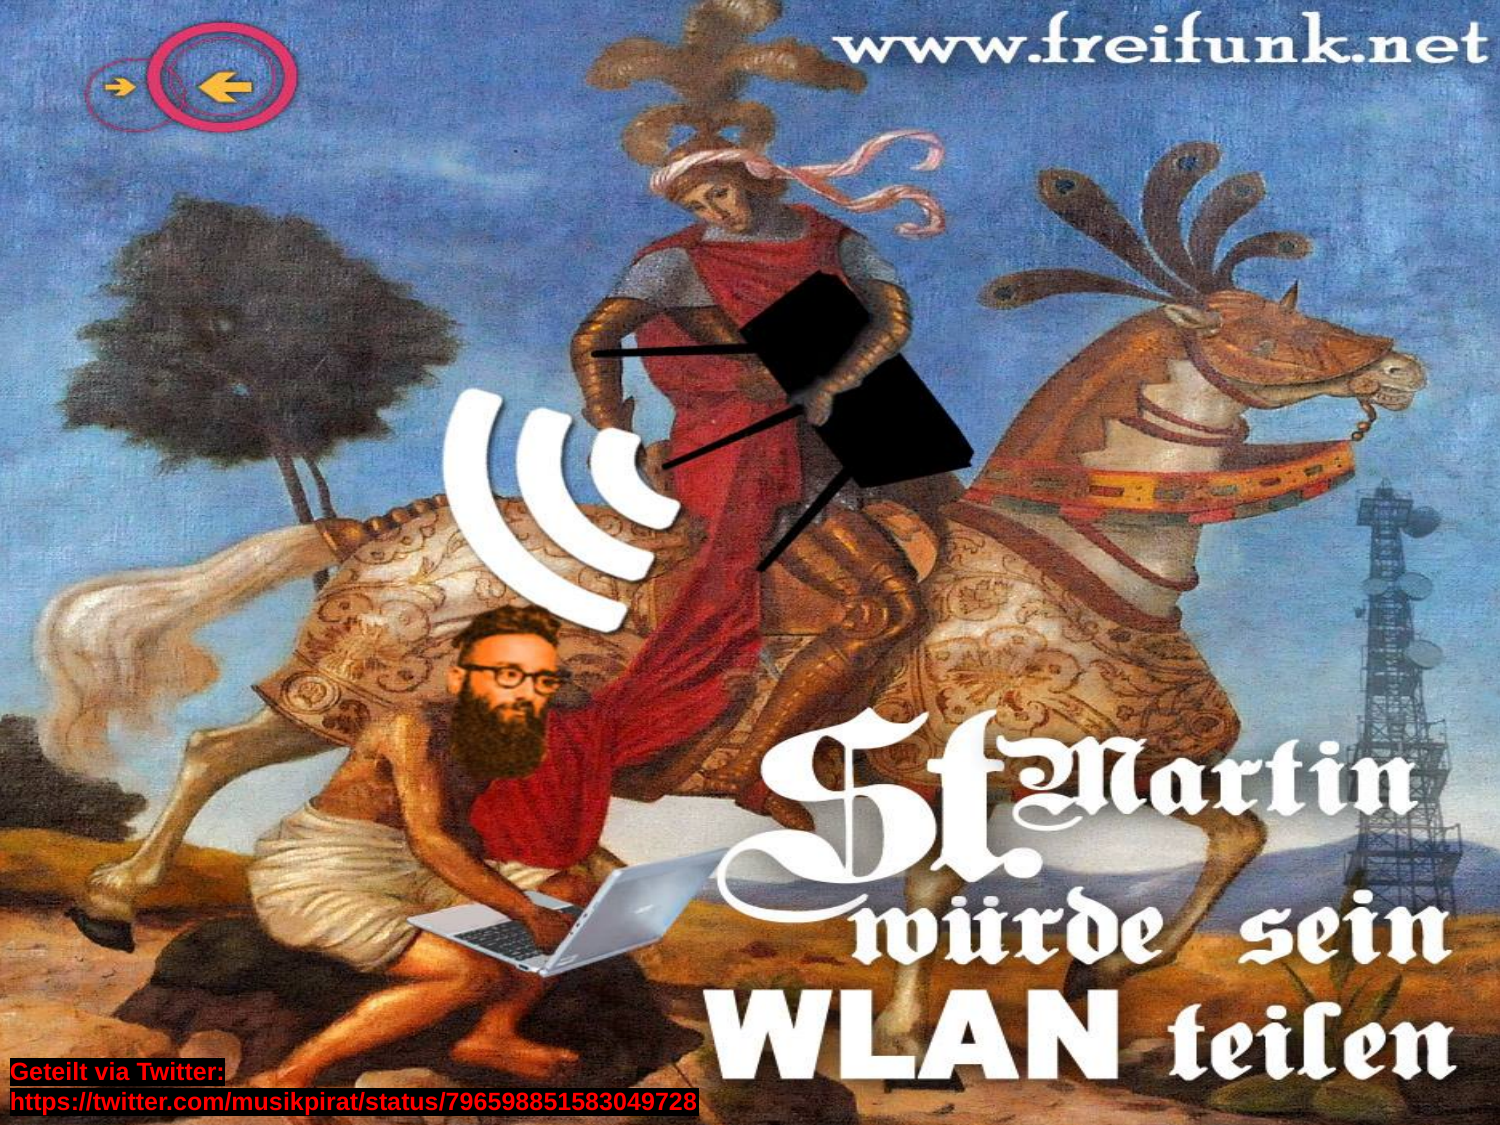

# Geteilt via Twitter: https://twitter.com/musikpirat/status/796598851583049728
37
freifunk-myk.de